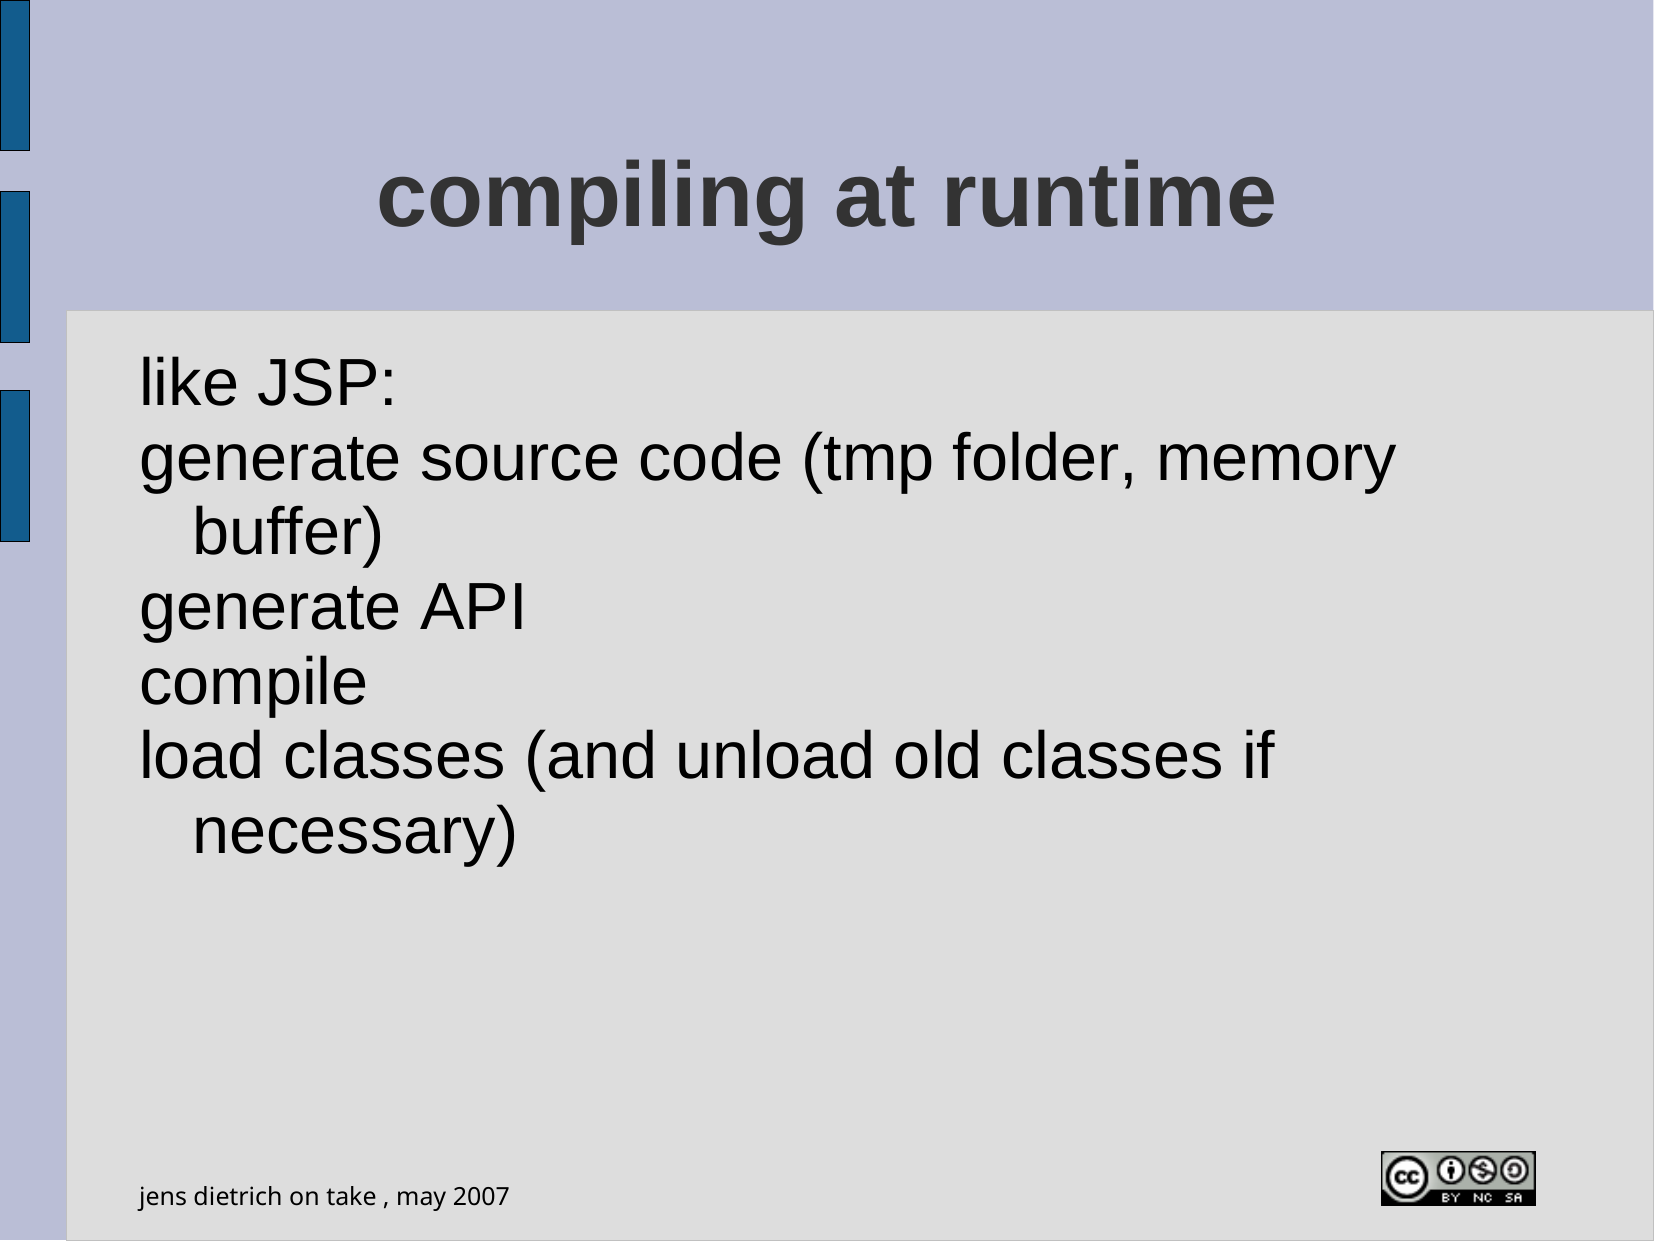

# compiling at runtime
like JSP:
generate source code (tmp folder, memory buffer)
generate API
compile
load classes (and unload old classes if necessary)